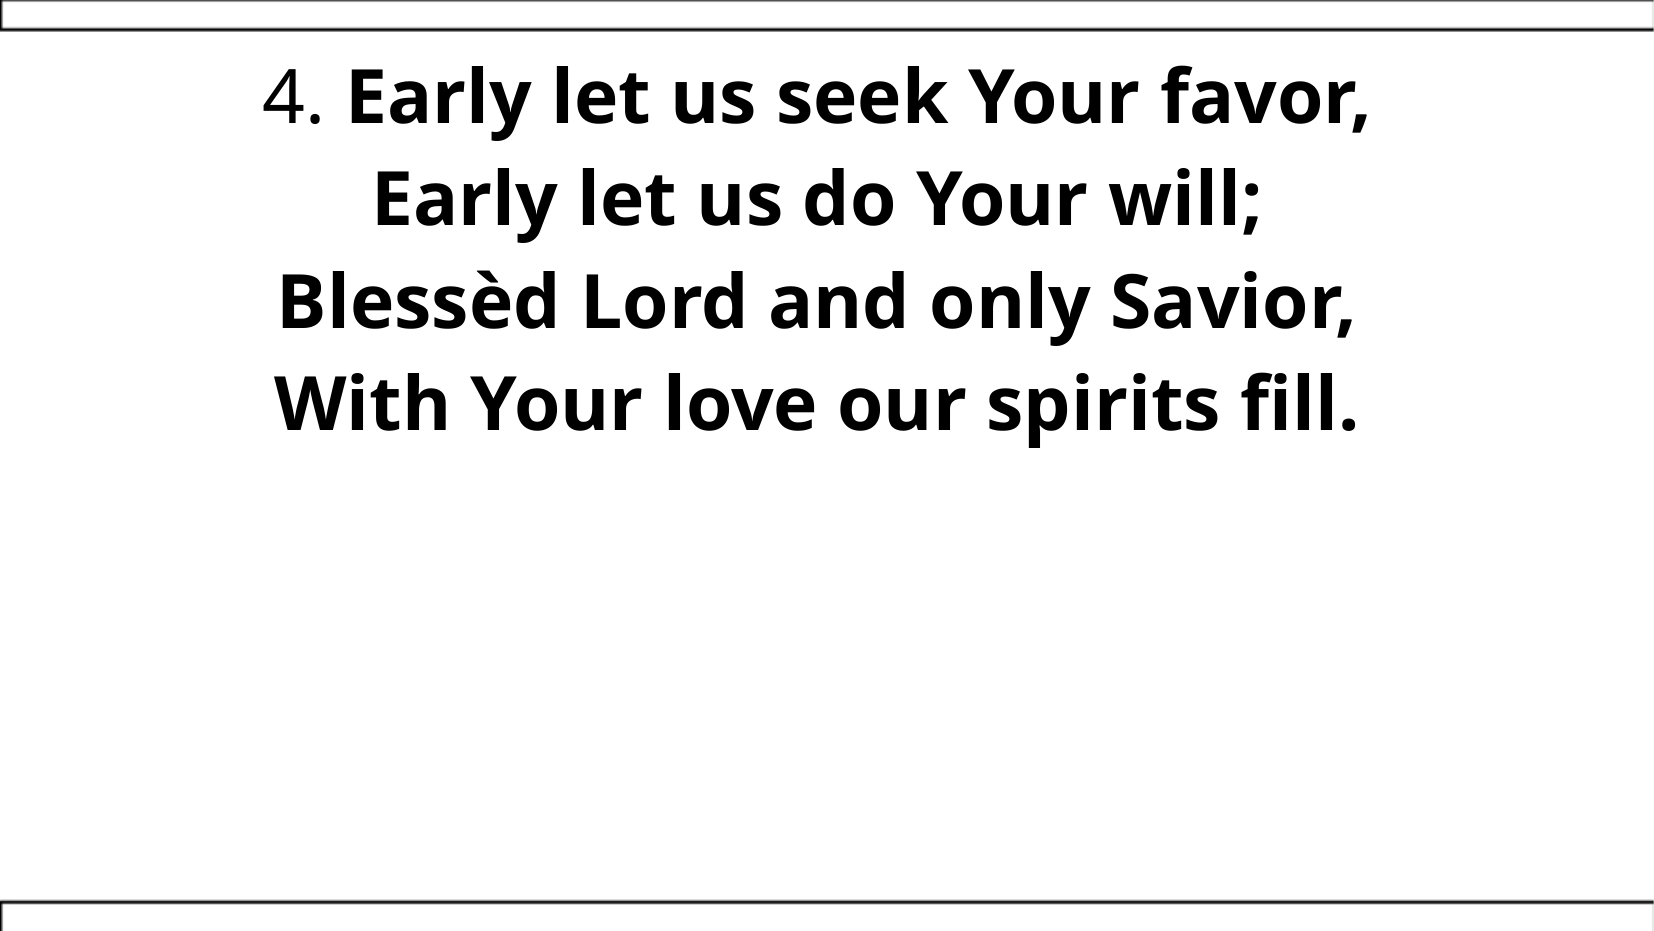

4. Early let us seek Your favor,
Early let us do Your will;
Blessèd Lord and only Savior,
With Your love our spirits fill.